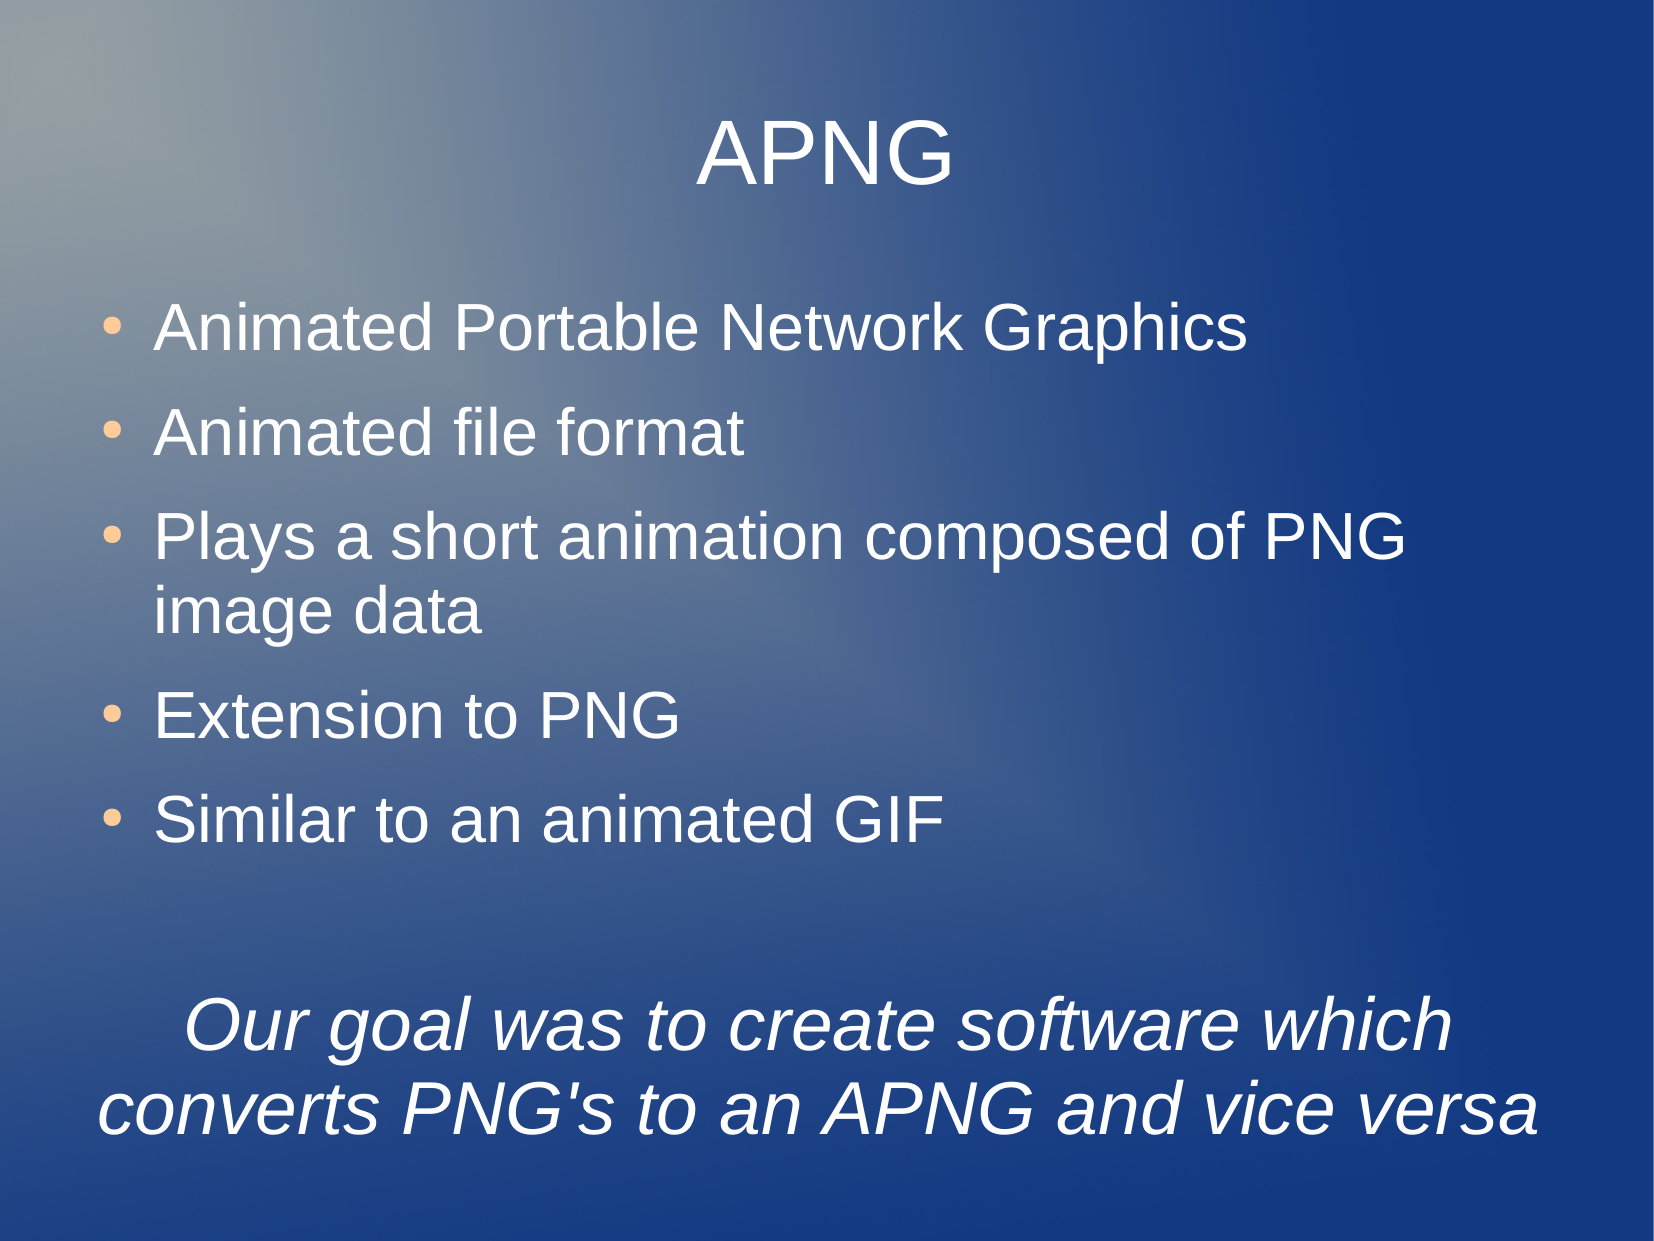

# APNG
Animated Portable Network Graphics
Animated file format
Plays a short animation composed of PNG image data
Extension to PNG
Similar to an animated GIF
Our goal was to create software which converts PNG's to an APNG and vice versa